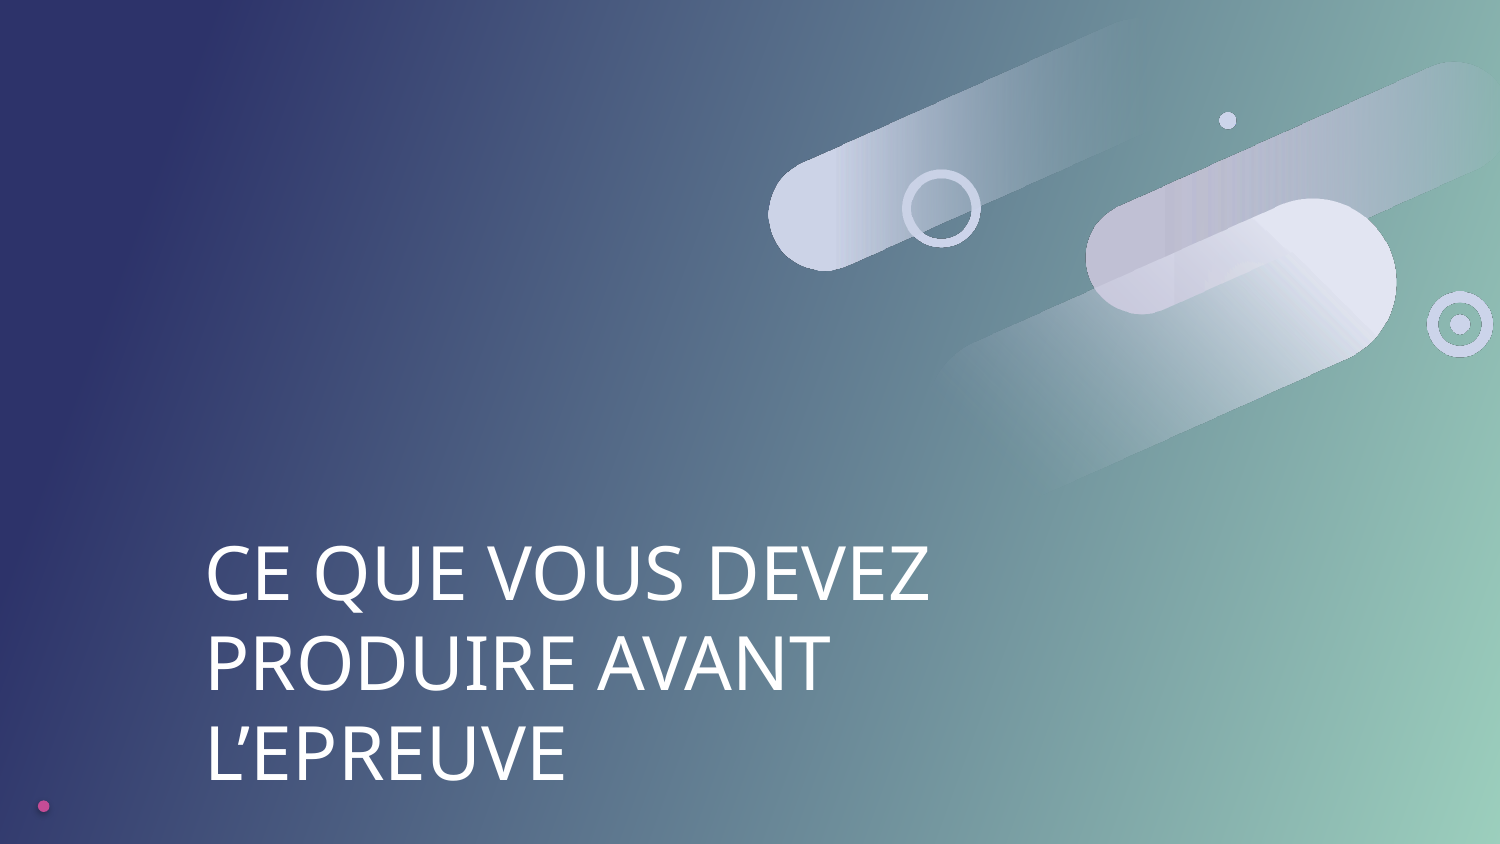

CE QUE VOUS DEVEZ PRODUIRE AVANT L’EPREUVE